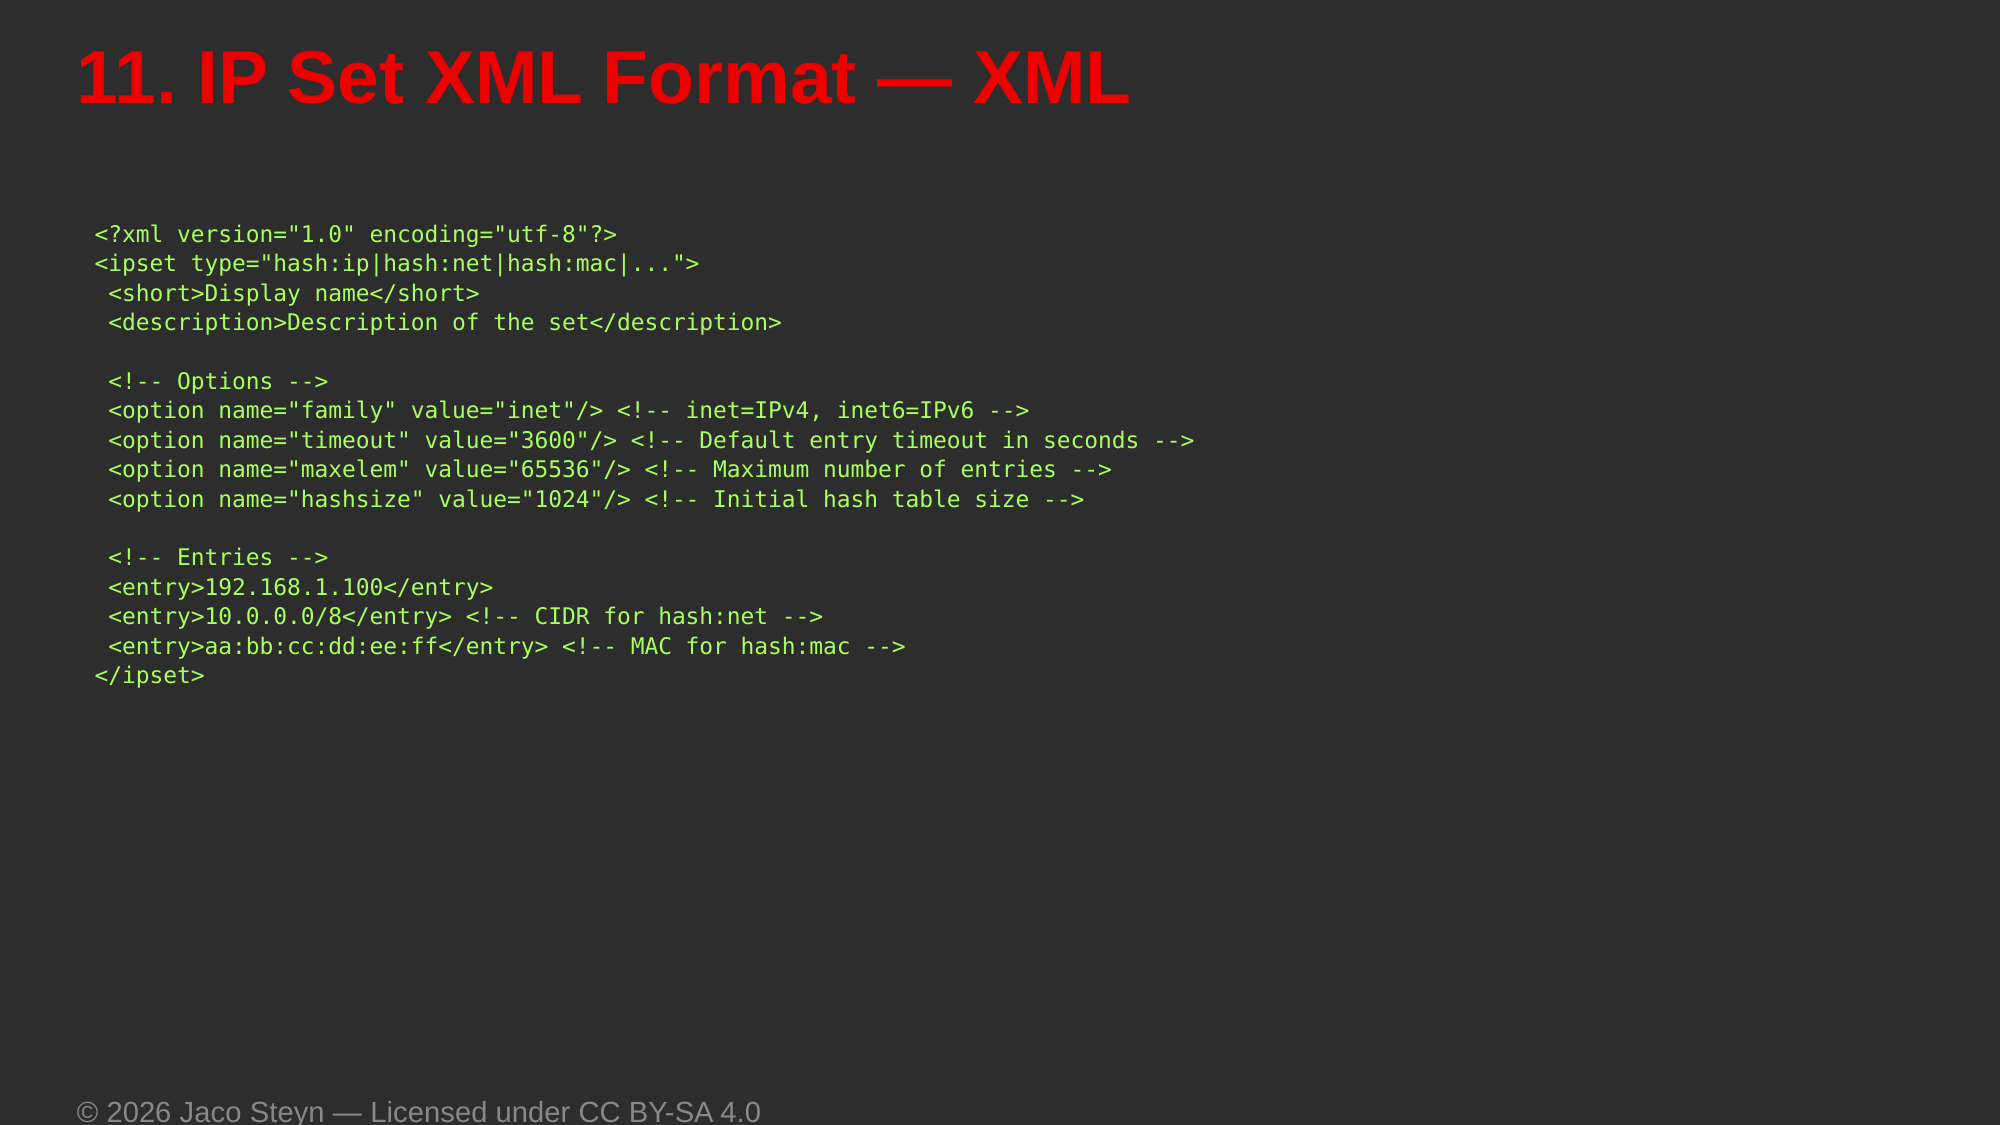

11. IP Set XML Format — XML
<?xml version="1.0" encoding="utf-8"?>
<ipset type="hash:ip|hash:net|hash:mac|...">
 <short>Display name</short>
 <description>Description of the set</description>
 <!-- Options -->
 <option name="family" value="inet"/> <!-- inet=IPv4, inet6=IPv6 -->
 <option name="timeout" value="3600"/> <!-- Default entry timeout in seconds -->
 <option name="maxelem" value="65536"/> <!-- Maximum number of entries -->
 <option name="hashsize" value="1024"/> <!-- Initial hash table size -->
 <!-- Entries -->
 <entry>192.168.1.100</entry>
 <entry>10.0.0.0/8</entry> <!-- CIDR for hash:net -->
 <entry>aa:bb:cc:dd:ee:ff</entry> <!-- MAC for hash:mac -->
</ipset>
© 2026 Jaco Steyn — Licensed under CC BY-SA 4.0